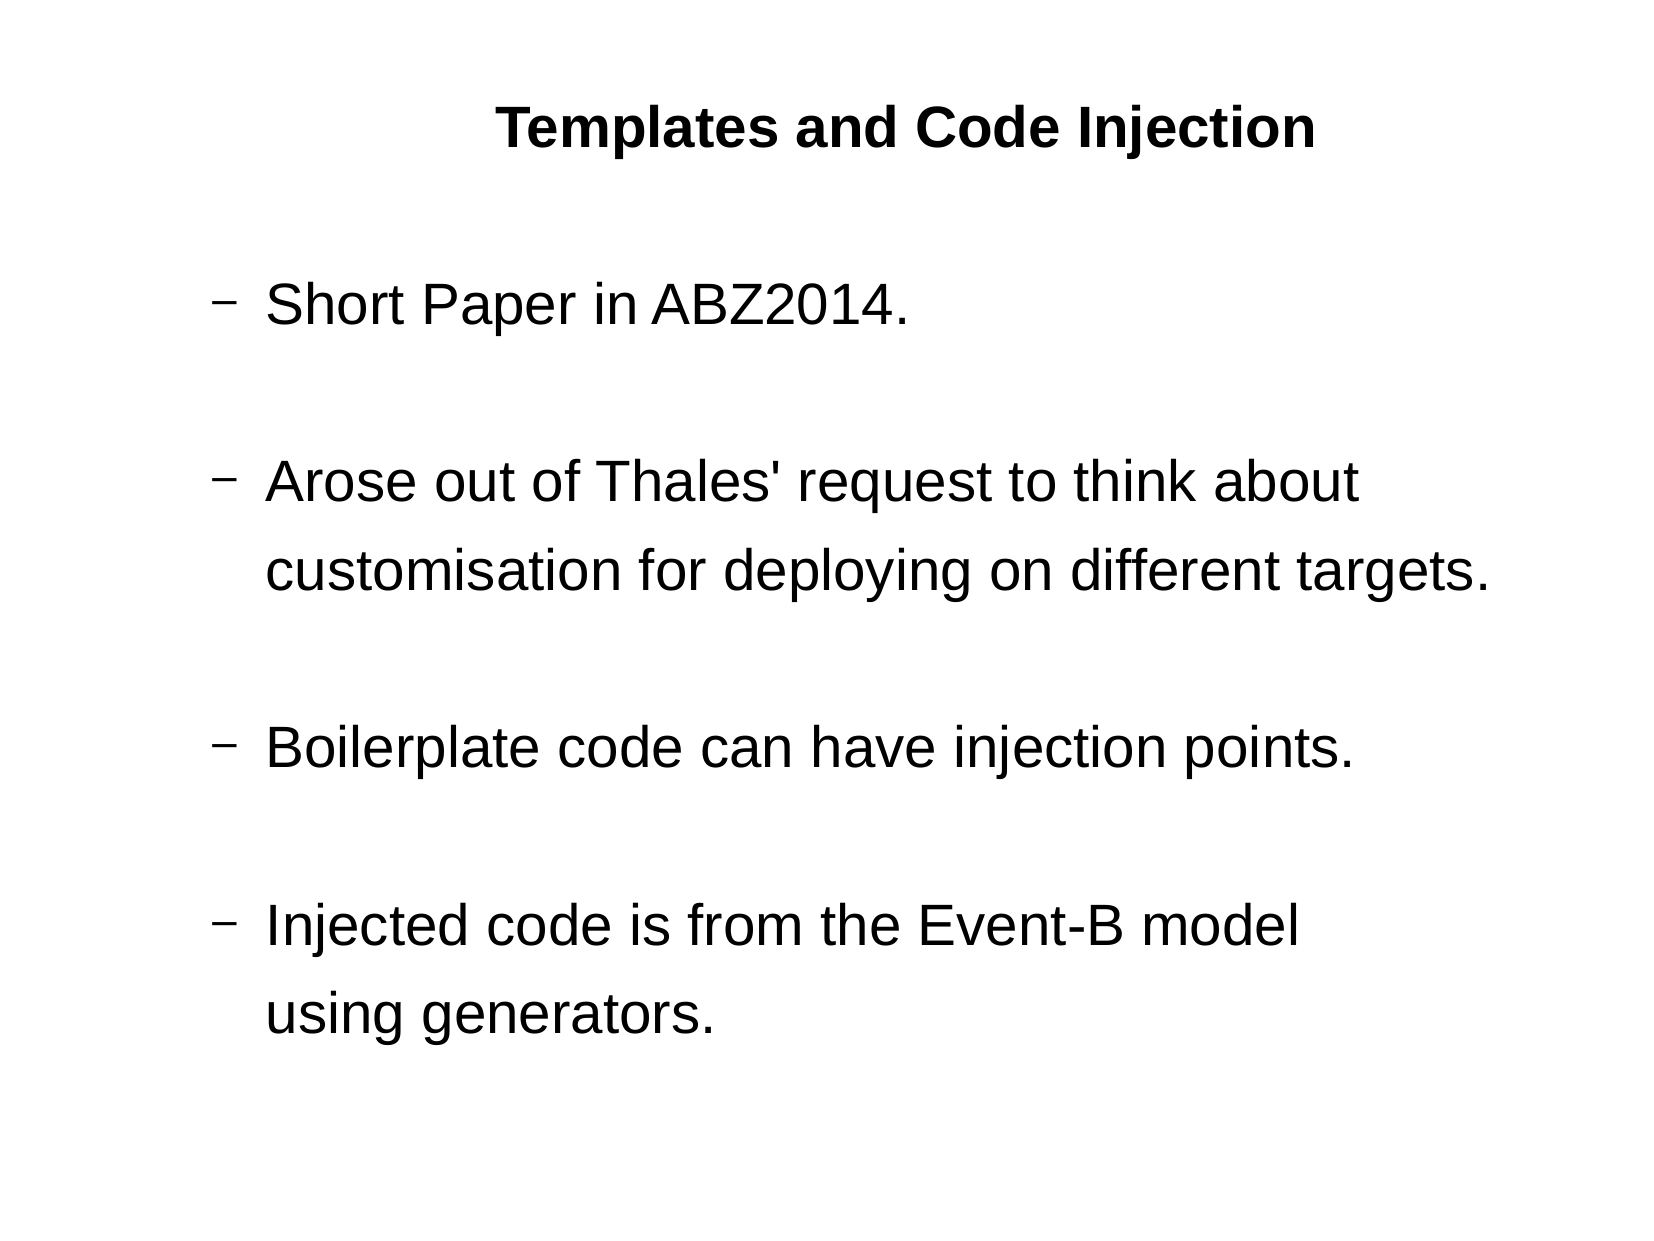

# Templates and Code Injection
Short Paper in ABZ2014.
Arose out of Thales' request to think about
customisation for deploying on different targets.
Boilerplate code can have injection points.
Injected code is from the Event-B model
using generators.